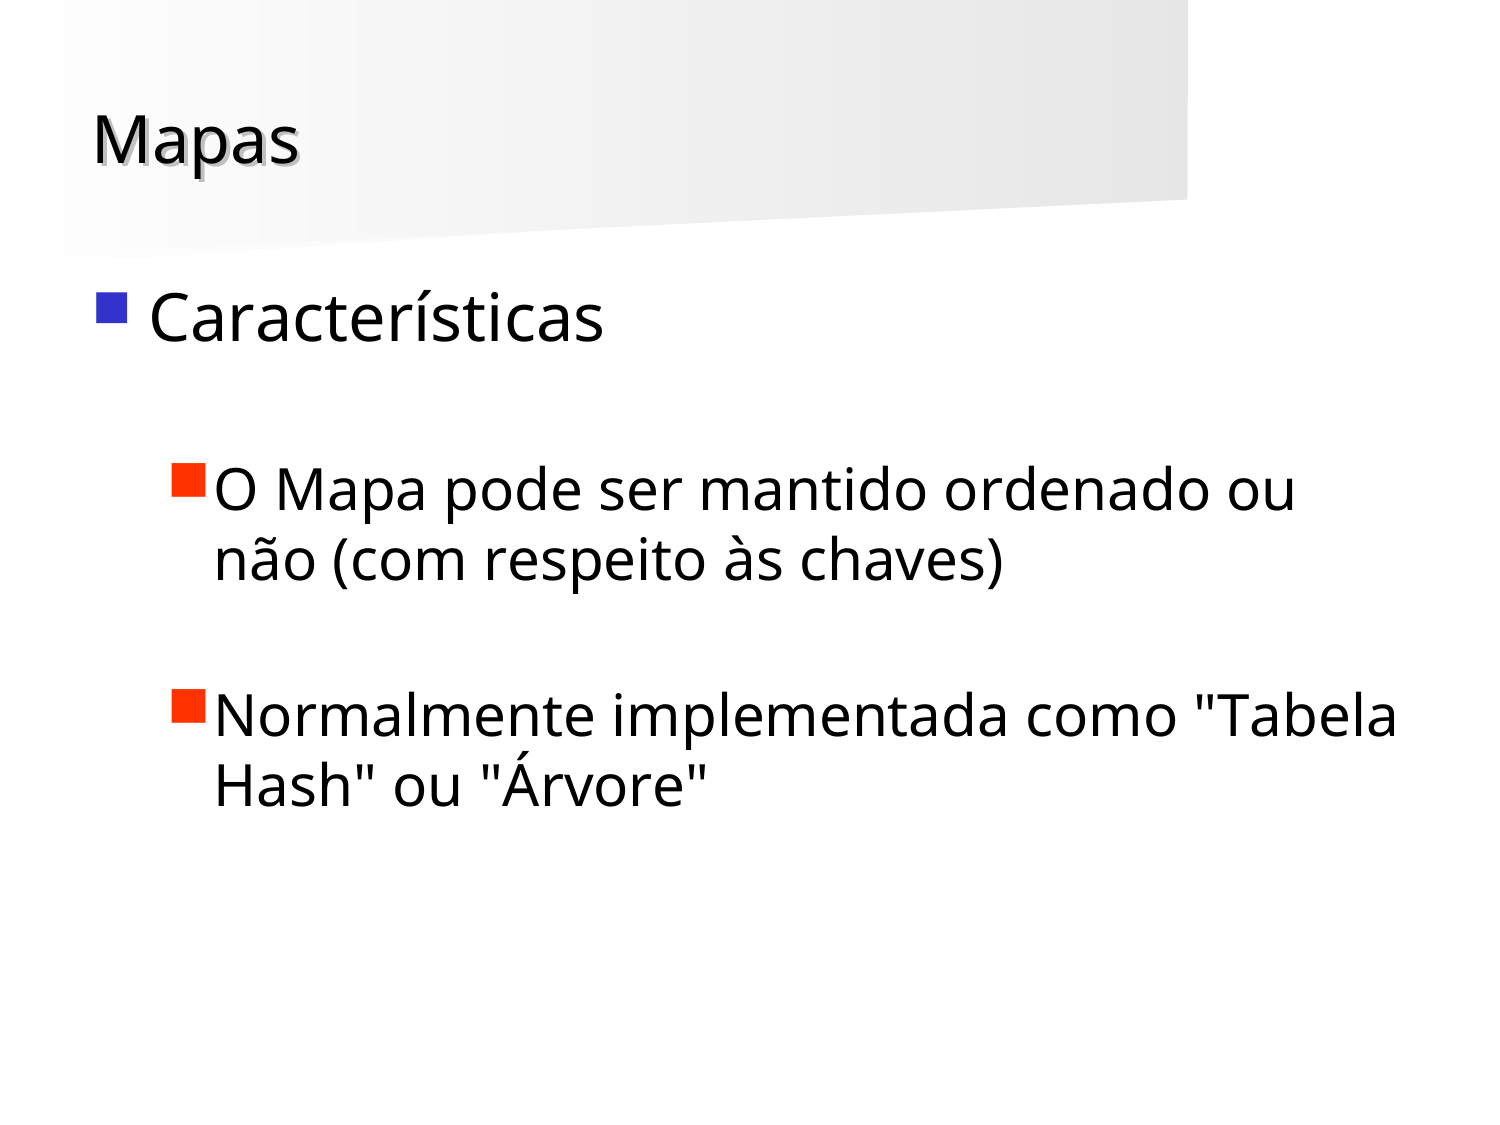

# Mapas
Características
O Mapa pode ser mantido ordenado ou não (com respeito às chaves)
Normalmente implementada como "Tabela Hash" ou "Árvore"